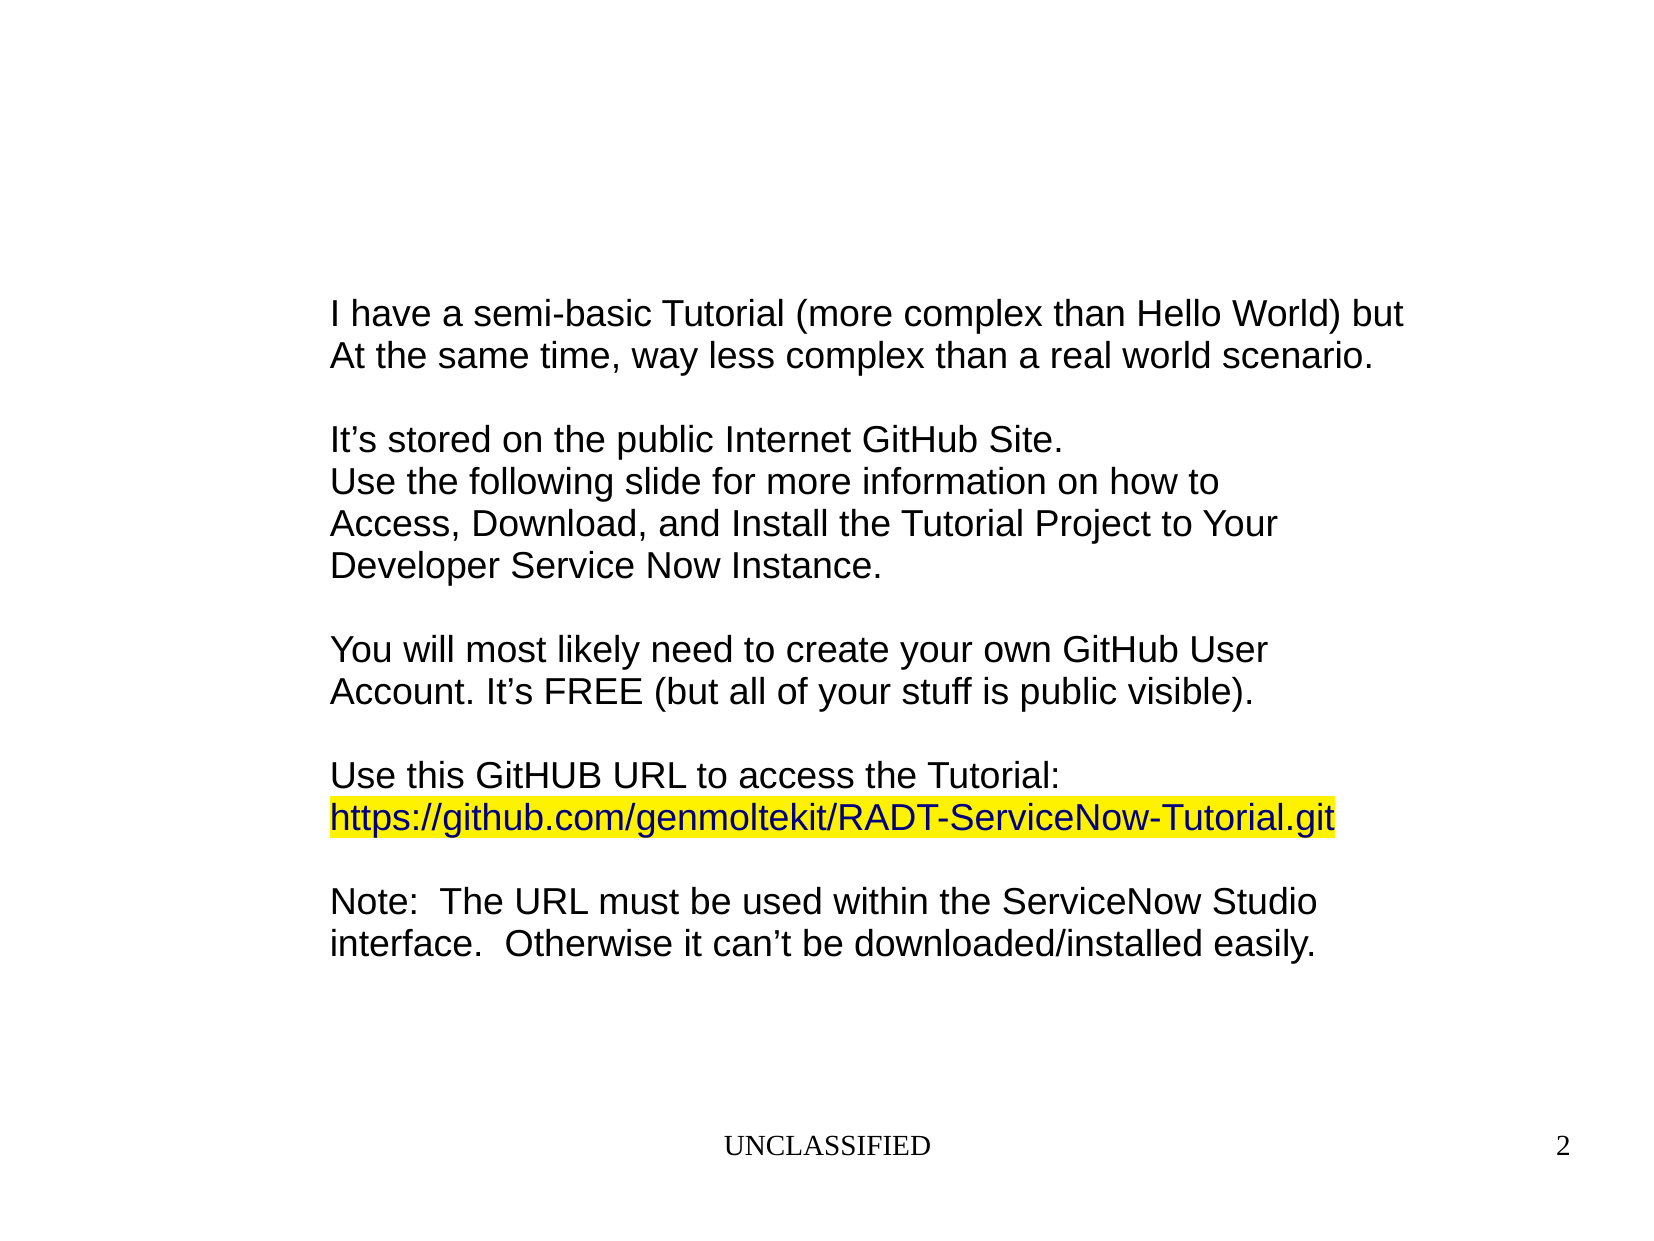

I have a semi-basic Tutorial (more complex than Hello World) but
At the same time, way less complex than a real world scenario.
It’s stored on the public Internet GitHub Site.
Use the following slide for more information on how to
Access, Download, and Install the Tutorial Project to Your
Developer Service Now Instance.
You will most likely need to create your own GitHub User Account. It’s FREE (but all of your stuff is public visible).
Use this GitHUB URL to access the Tutorial:
https://github.com/genmoltekit/RADT-ServiceNow-Tutorial.git
Note: The URL must be used within the ServiceNow Studio interface. Otherwise it can’t be downloaded/installed easily.
UNCLASSIFIED
2